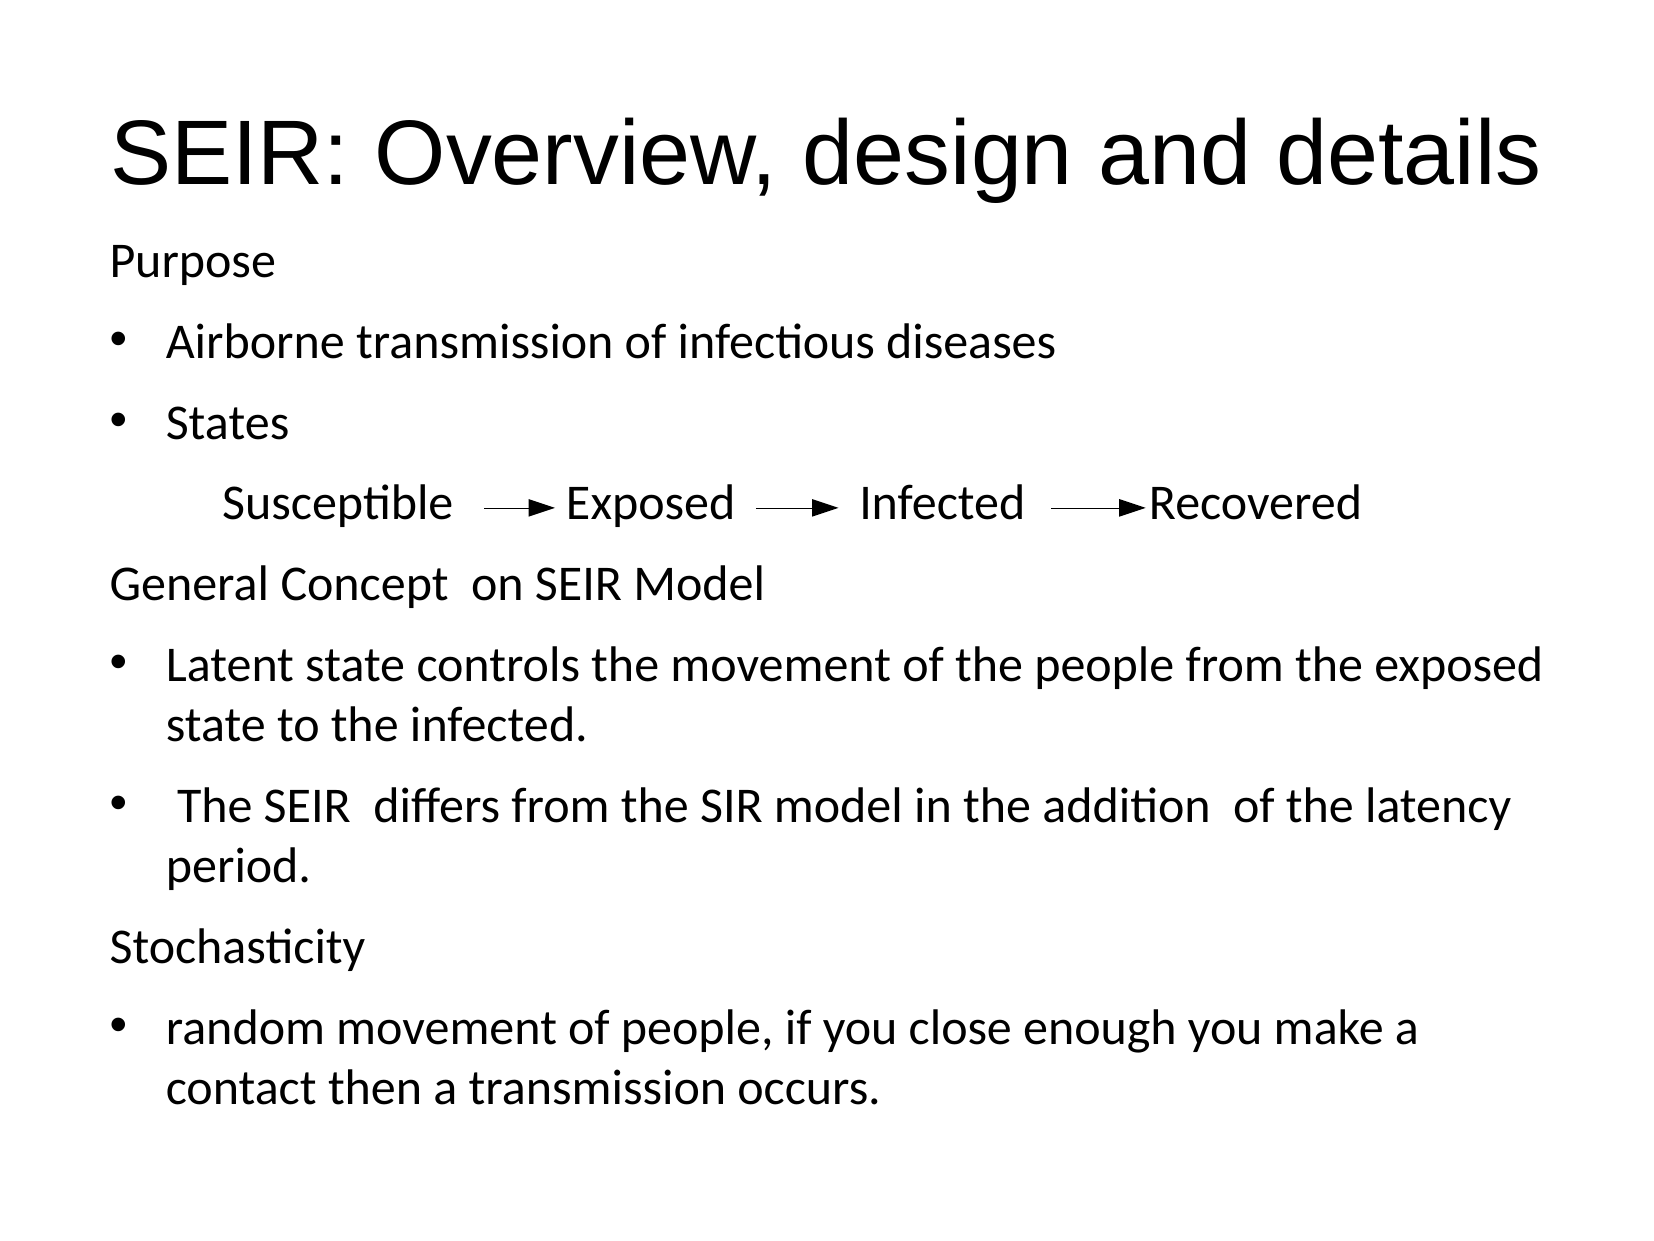

# SEIR: Overview, design and details
Purpose
Airborne transmission of infectious diseases
States
 Susceptible Exposed Infected Recovered
General Concept on SEIR Model
Latent state controls the movement of the people from the exposed state to the infected.
 The SEIR differs from the SIR model in the addition of the latency period.
Stochasticity
random movement of people, if you close enough you make a contact then a transmission occurs.